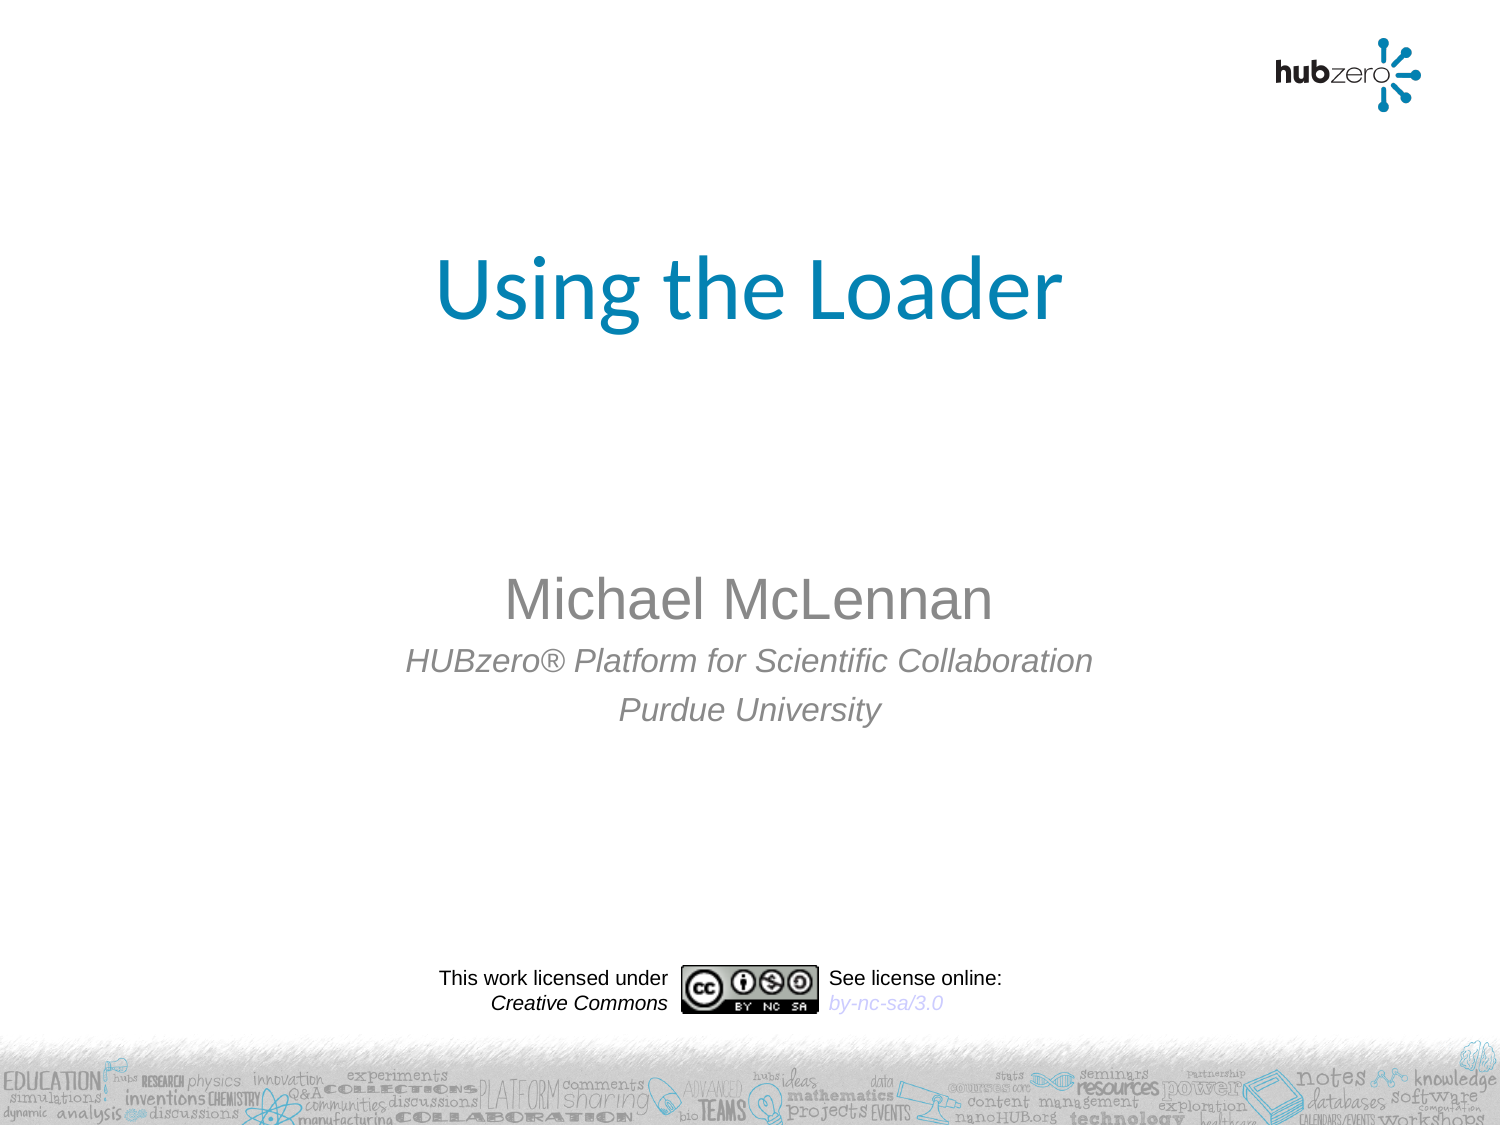

Using the Loader
Michael McLennan
HUBzero® Platform for Scientific Collaboration
Purdue University
This work licensed under
Creative Commons
See license online:
by-nc-sa/3.0